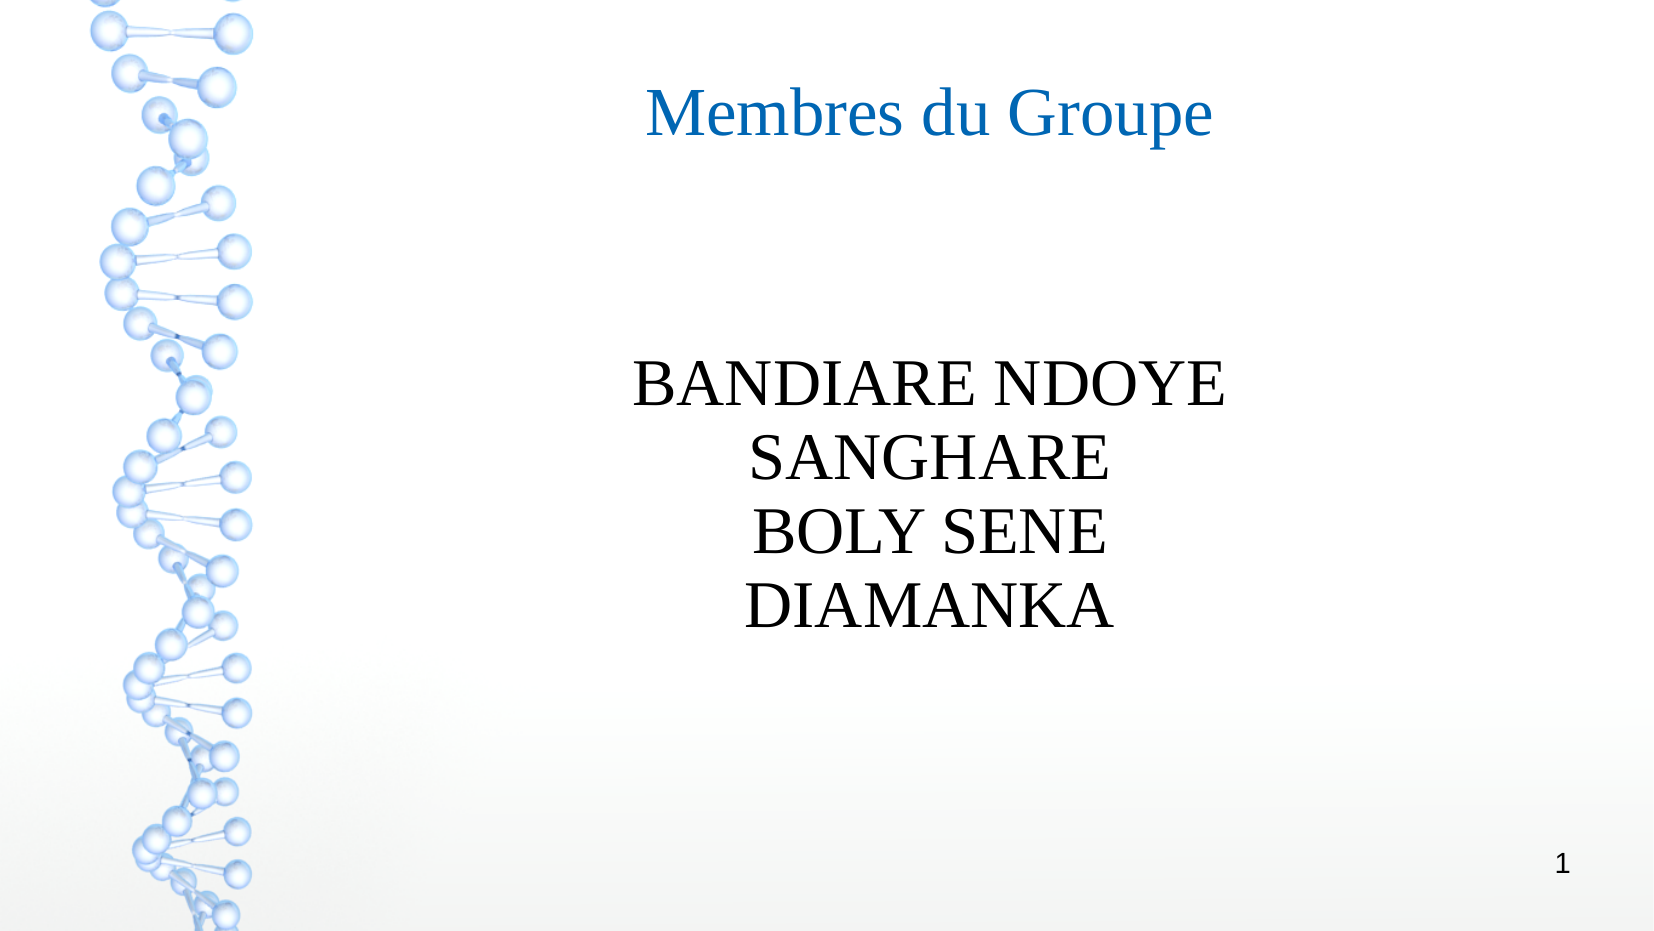

# Membres du Groupe
BANDIARE NDOYE
SANGHARE
BOLY SENE
DIAMANKA
1